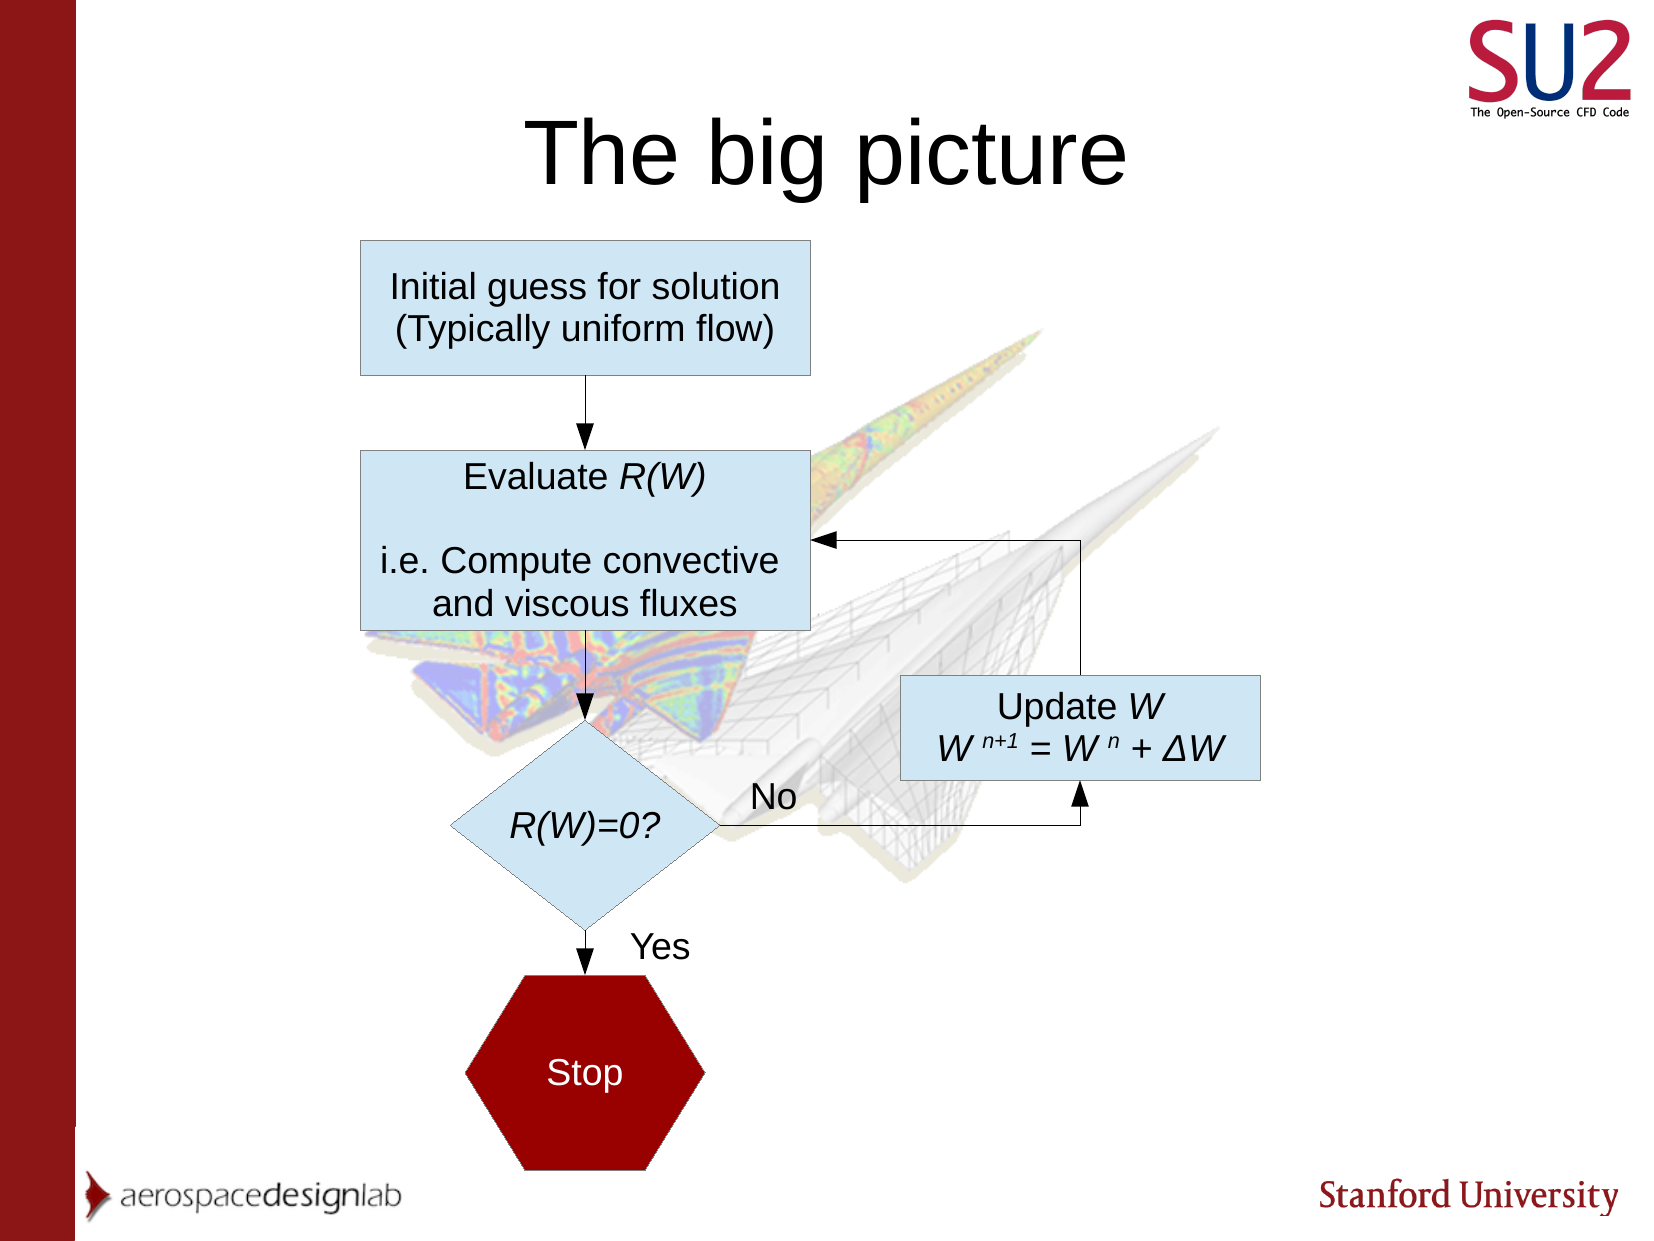

# The big picture
Initial guess for solution
(Typically uniform flow)
Evaluate R(W)
i.e. Compute convective
and viscous fluxes
Update W
W n+1 = W n + ΔW
R(W)=0?
No
Yes
Stop